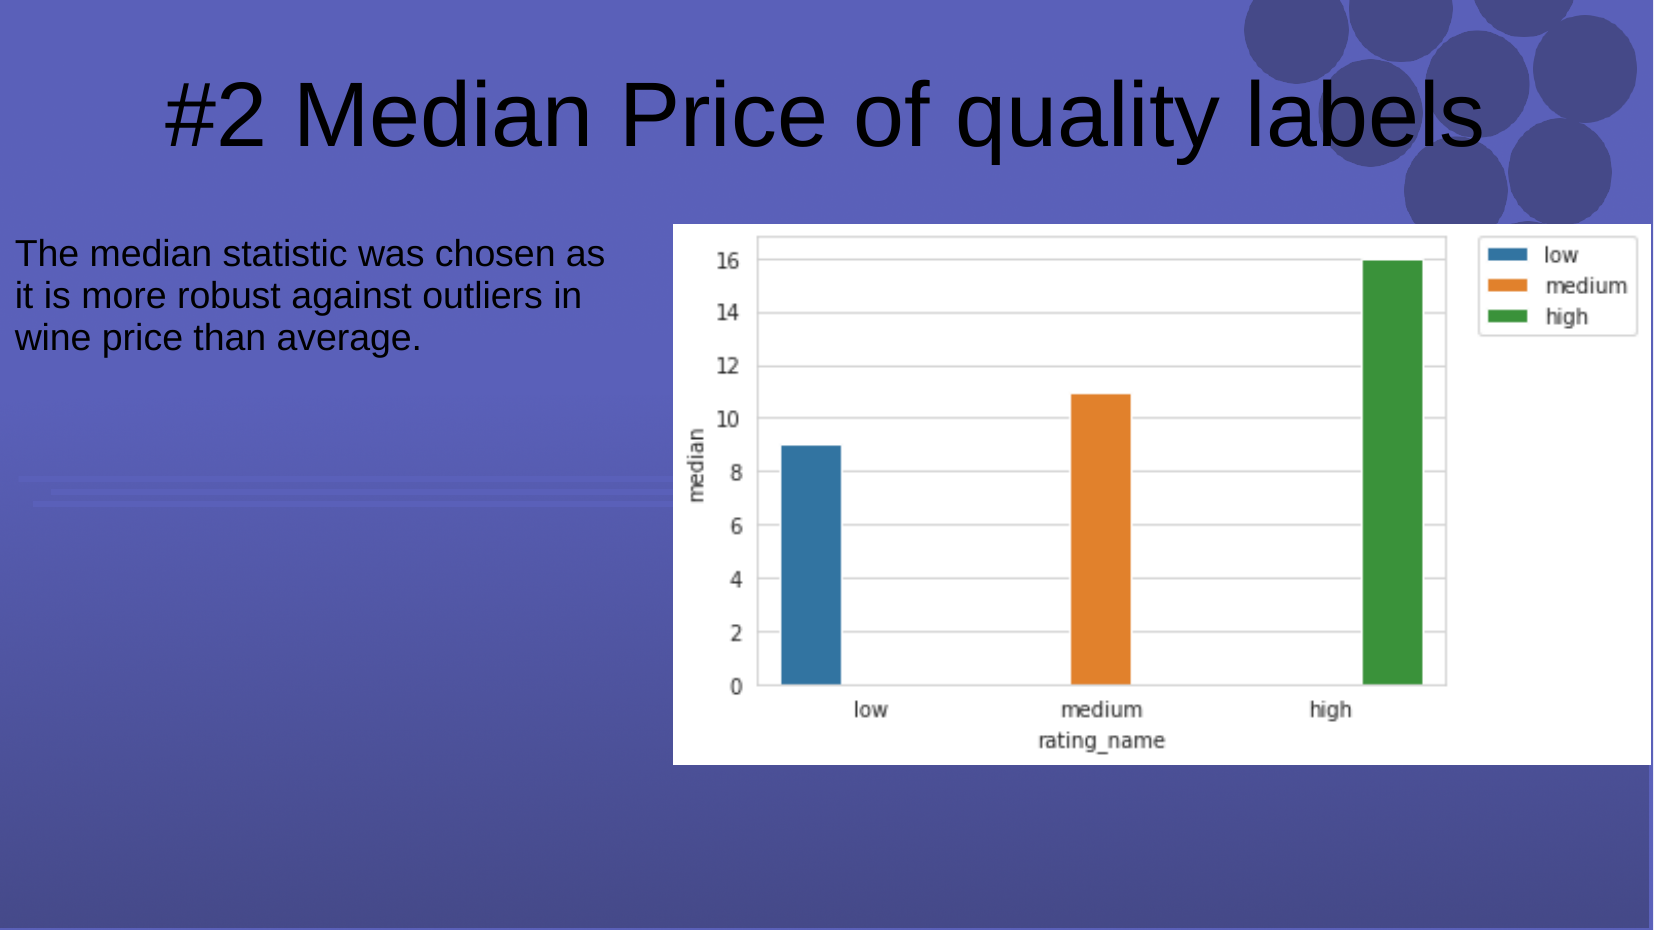

# #2 Median Price of quality labels
The median statistic was chosen as it is more robust against outliers in wine price than average.